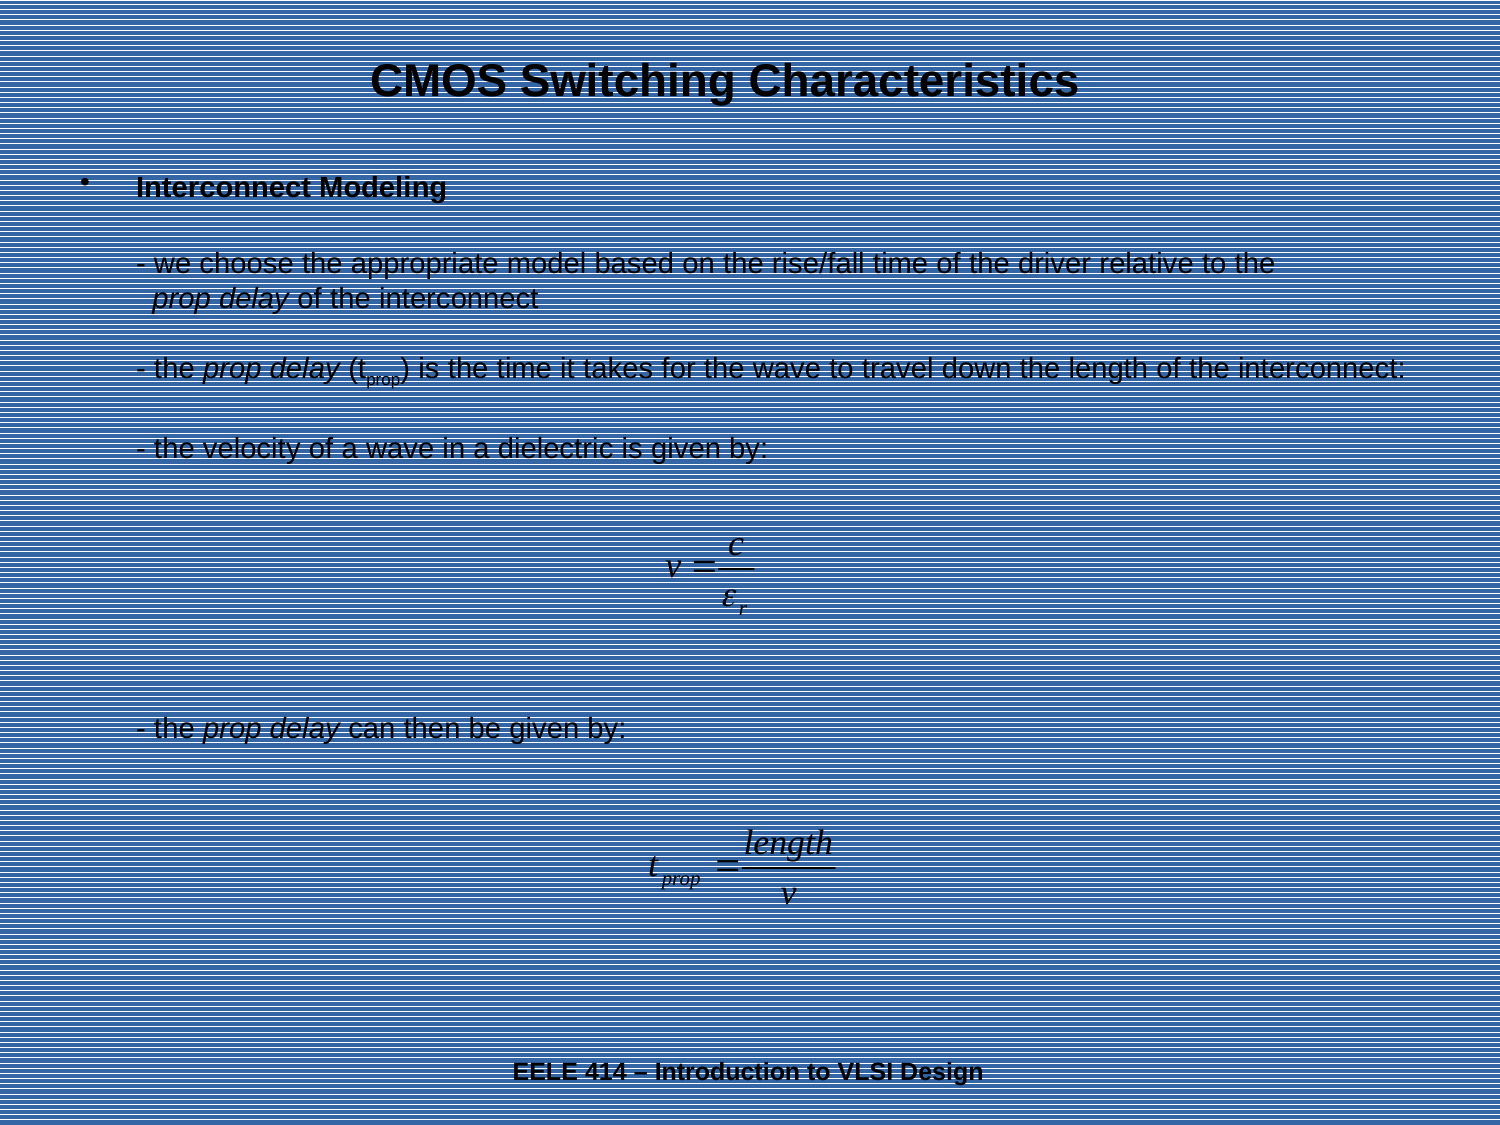

# CMOS Switching Characteristics
Interconnect Modeling
	- we choose the appropriate model based on the rise/fall time of the driver relative to the
 prop delay of the interconnect
- the prop delay (tprop) is the time it takes for the wave to travel down the length of the interconnect:
- the velocity of a wave in a dielectric is given by:
- the prop delay can then be given by: